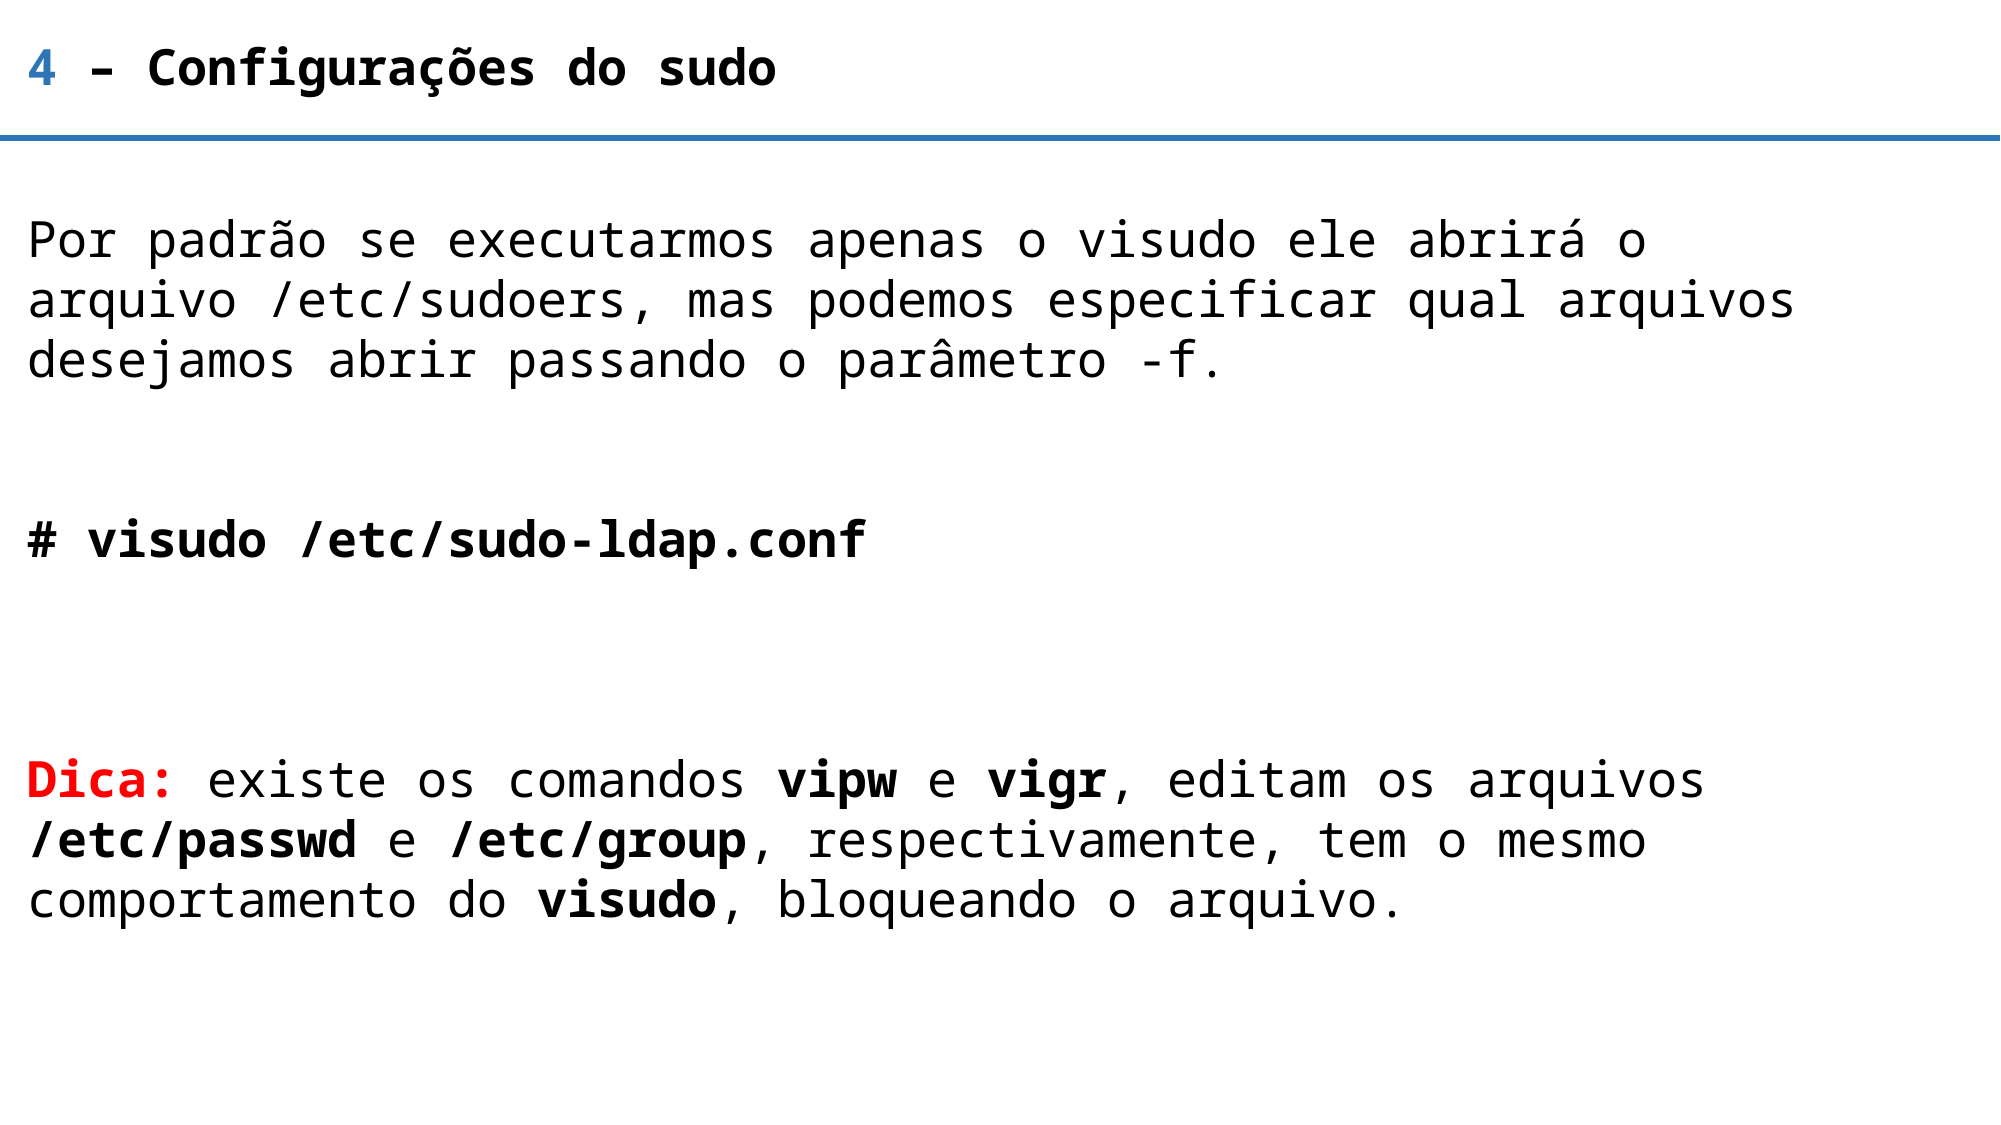

4 – Configurações do sudo
# Por padrão se executarmos apenas o visudo ele abrirá o arquivo /etc/sudoers, mas podemos especificar qual arquivos desejamos abrir passando o parâmetro -f. # visudo /etc/sudo-ldap.conf Dica: existe os comandos vipw e vigr, editam os arquivos /etc/passwd e /etc/group, respectivamente, tem o mesmo comportamento do visudo, bloqueando o arquivo.